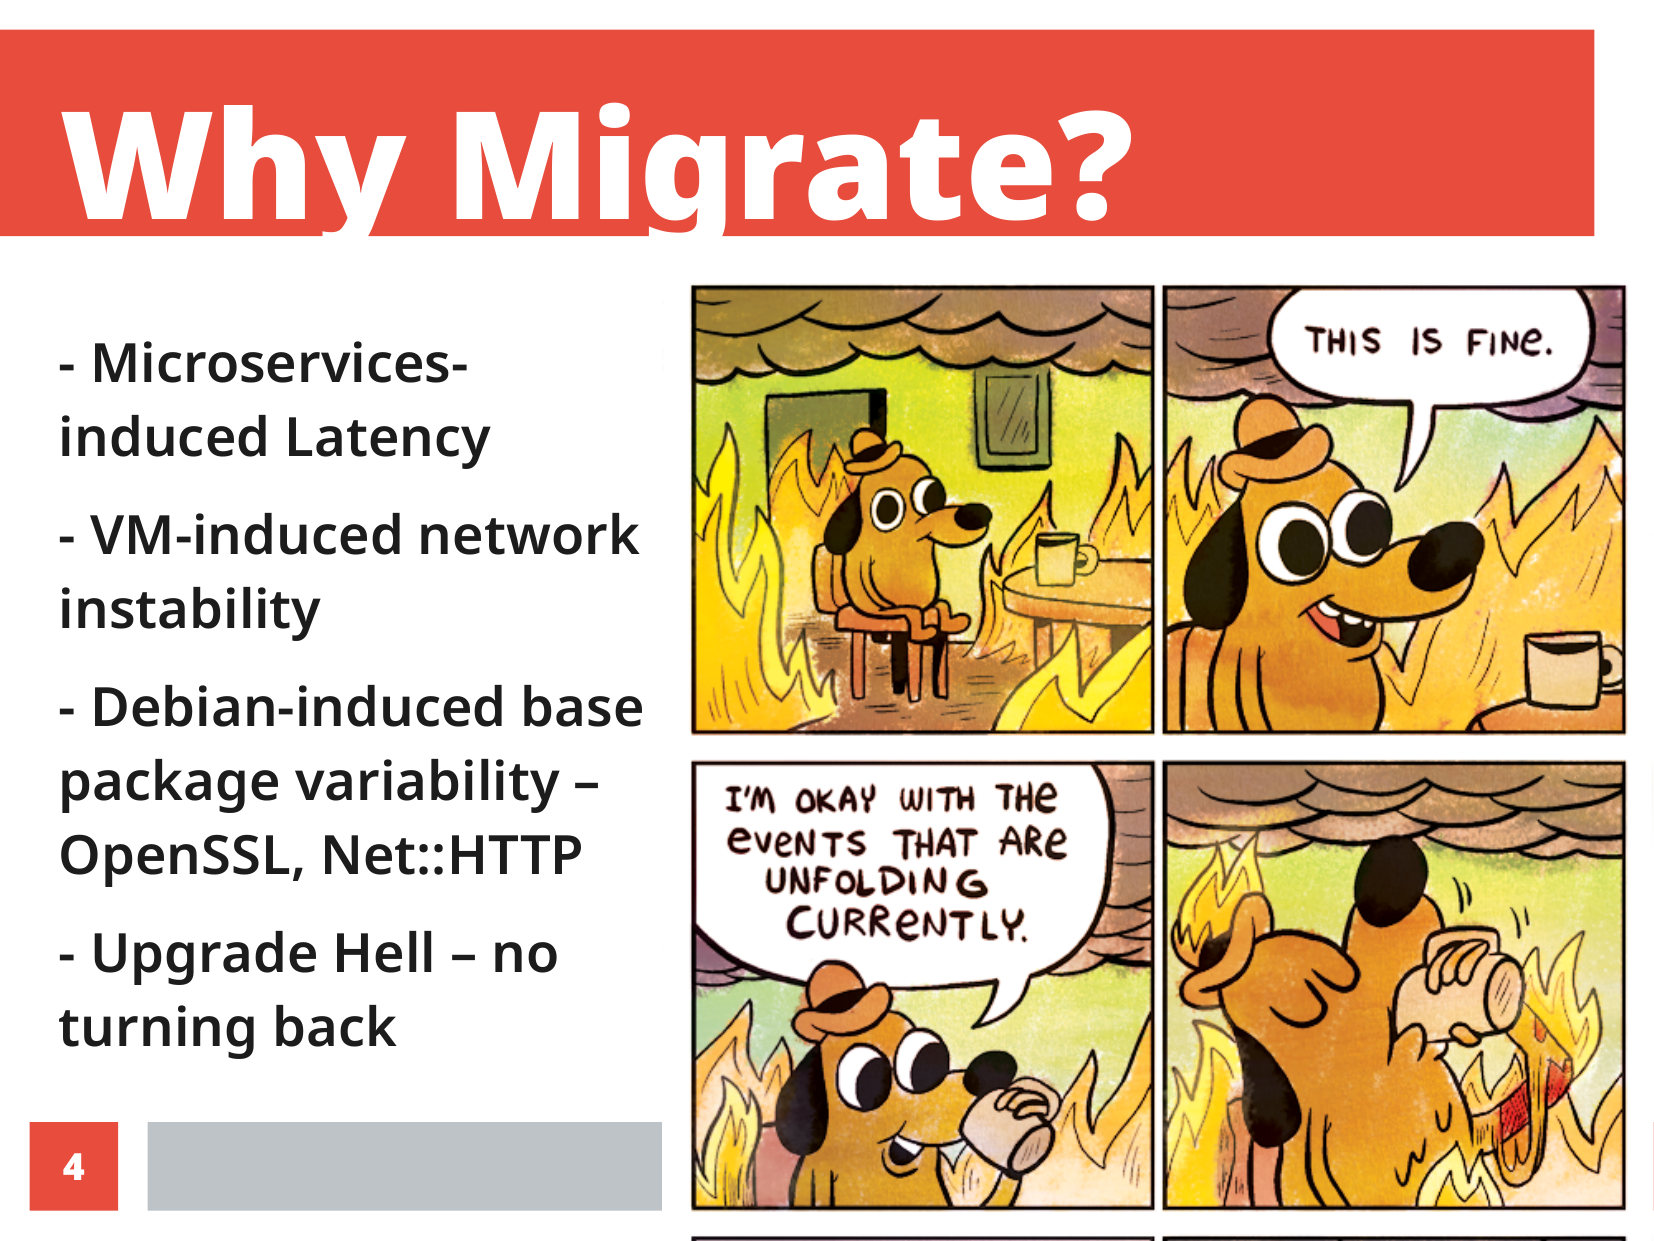

# Why Migrate?
- Microservices-induced Latency
- VM-induced network instability
- Debian-induced base package variability – OpenSSL, Net::HTTP
- Upgrade Hell – no turning back
4